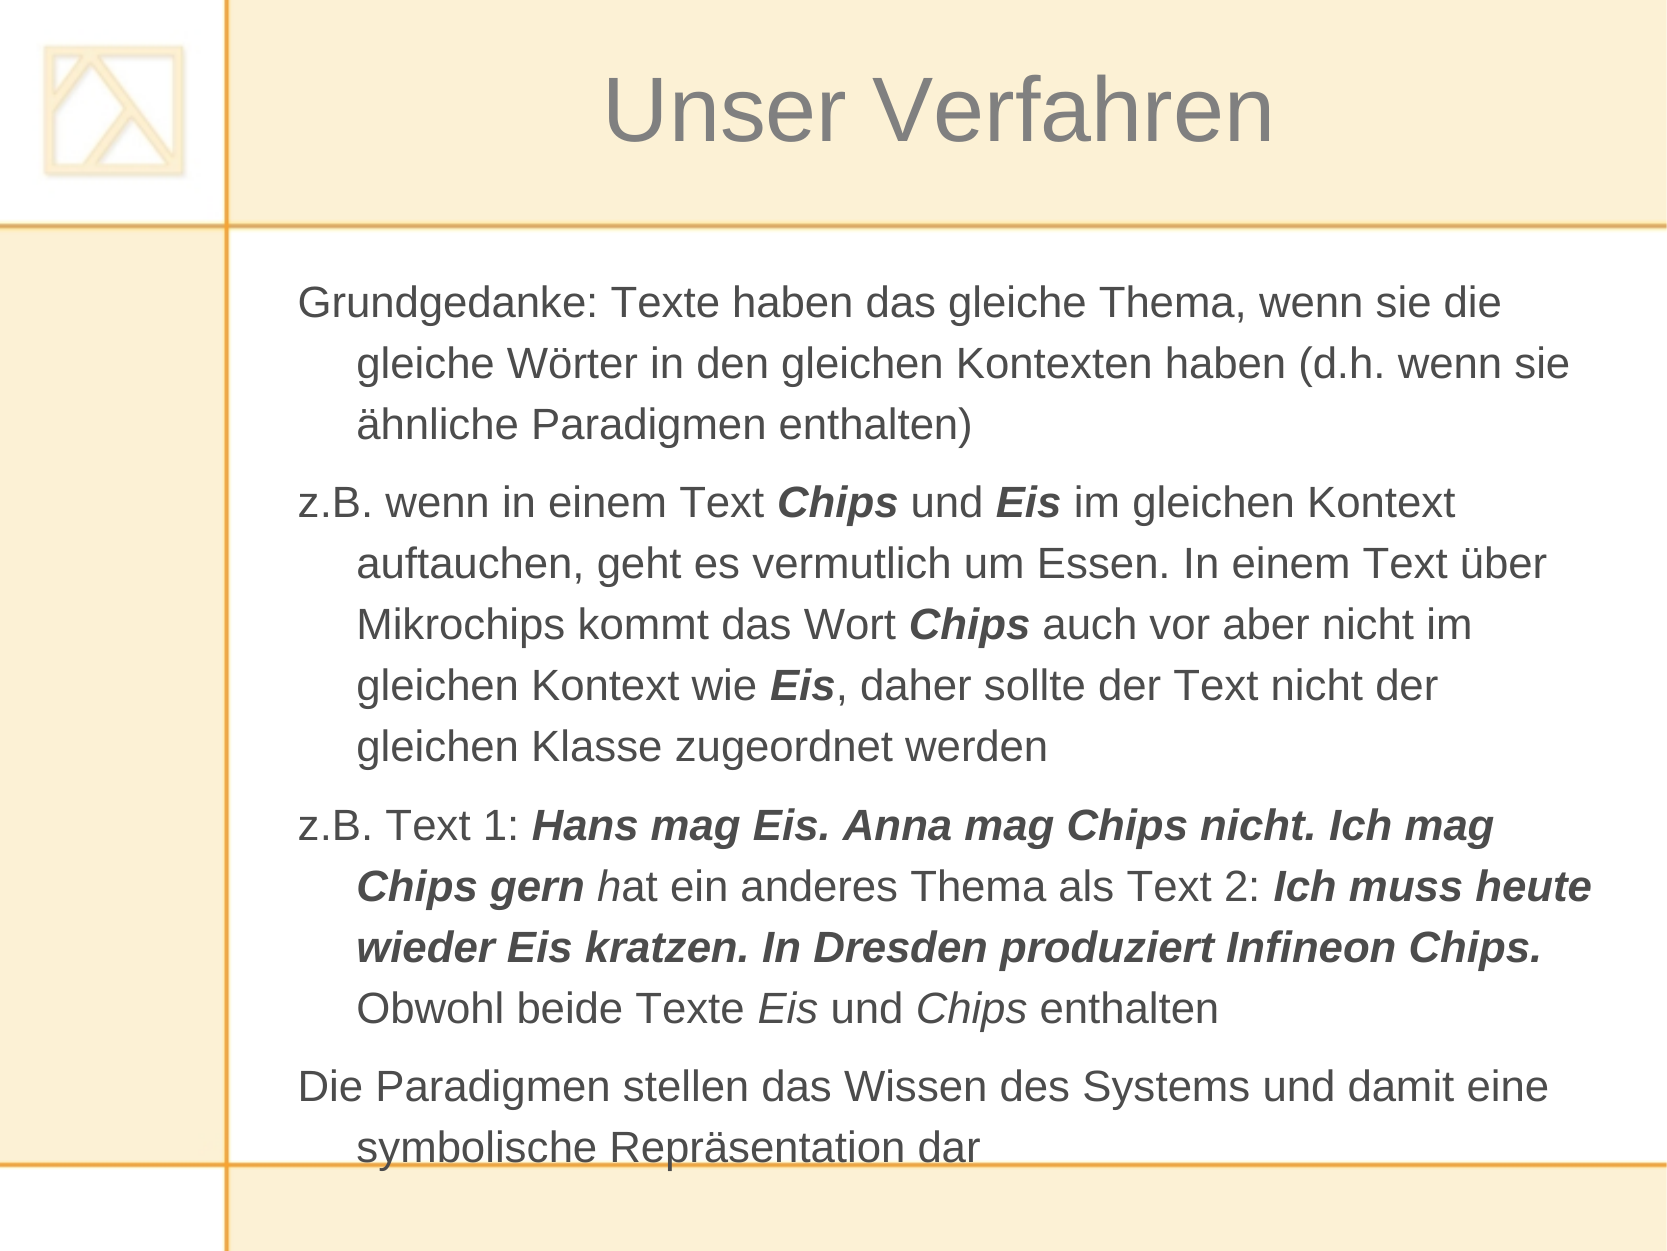

# Unser Verfahren
Grundgedanke: Texte haben das gleiche Thema, wenn sie die gleiche Wörter in den gleichen Kontexten haben (d.h. wenn sie ähnliche Paradigmen enthalten)
z.B. wenn in einem Text Chips und Eis im gleichen Kontext auftauchen, geht es vermutlich um Essen. In einem Text über Mikrochips kommt das Wort Chips auch vor aber nicht im gleichen Kontext wie Eis, daher sollte der Text nicht der gleichen Klasse zugeordnet werden
z.B. Text 1: Hans mag Eis. Anna mag Chips nicht. Ich mag Chips gern hat ein anderes Thema als Text 2: Ich muss heute wieder Eis kratzen. In Dresden produziert Infineon Chips. Obwohl beide Texte Eis und Chips enthalten
Die Paradigmen stellen das Wissen des Systems und damit eine symbolische Repräsentation dar